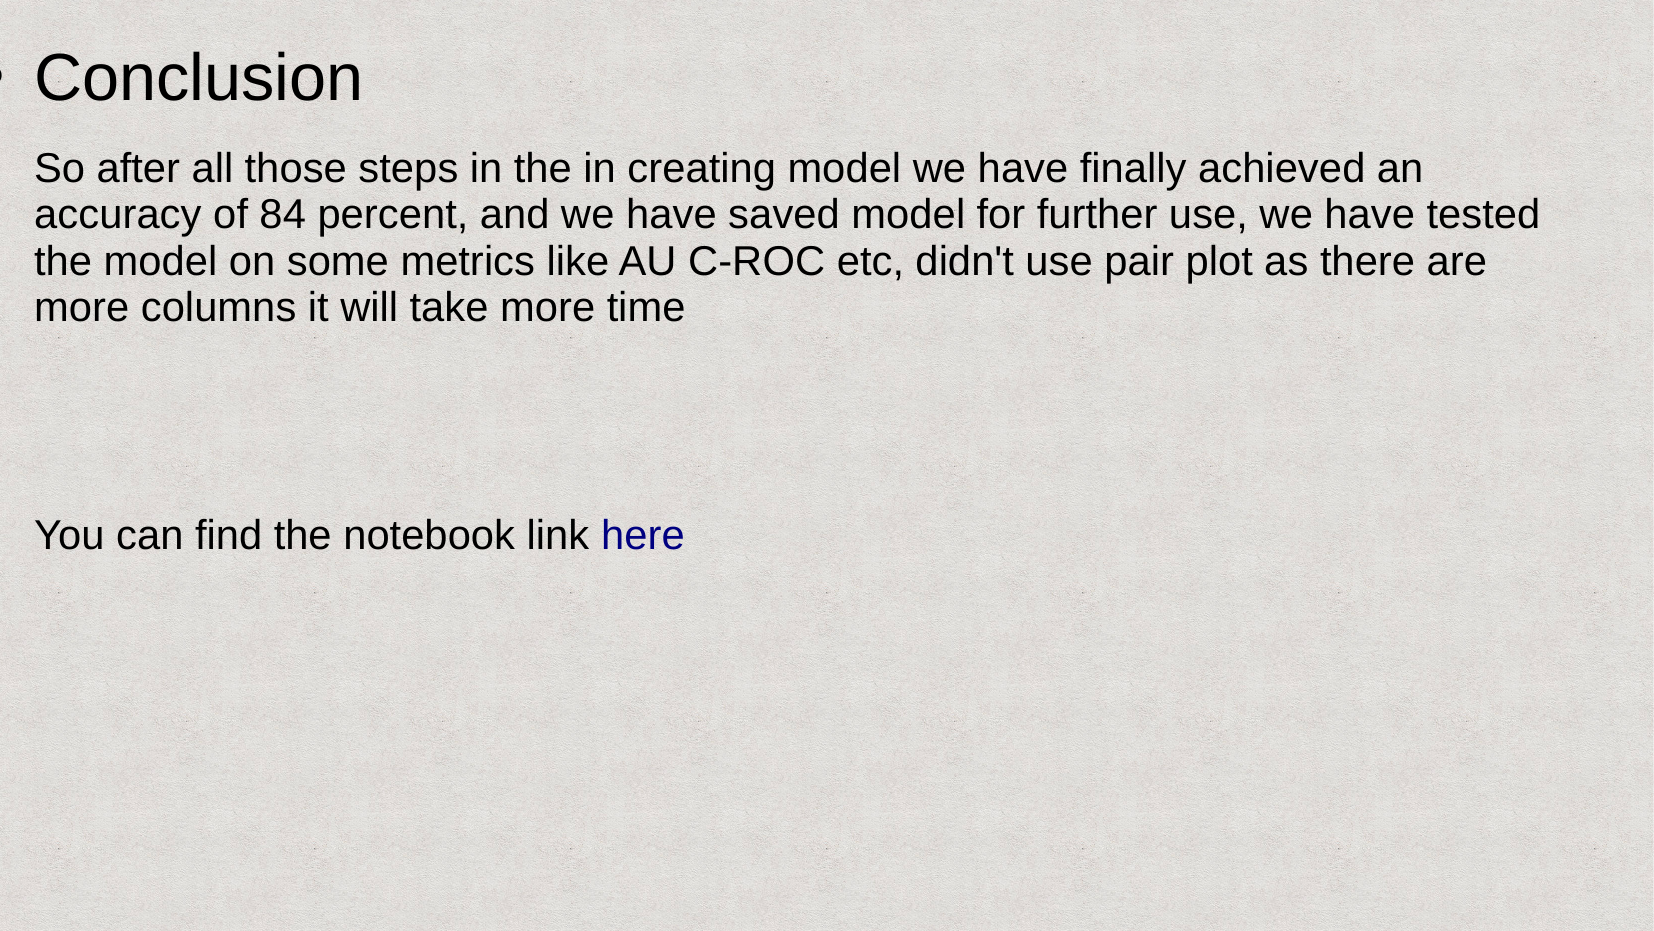

# Conclusion
So after all those steps in the in creating model we have finally achieved an accuracy of 84 percent, and we have saved model for further use, we have tested the model on some metrics like AU C-ROC etc, didn't use pair plot as there are more columns it will take more time
You can find the notebook link here